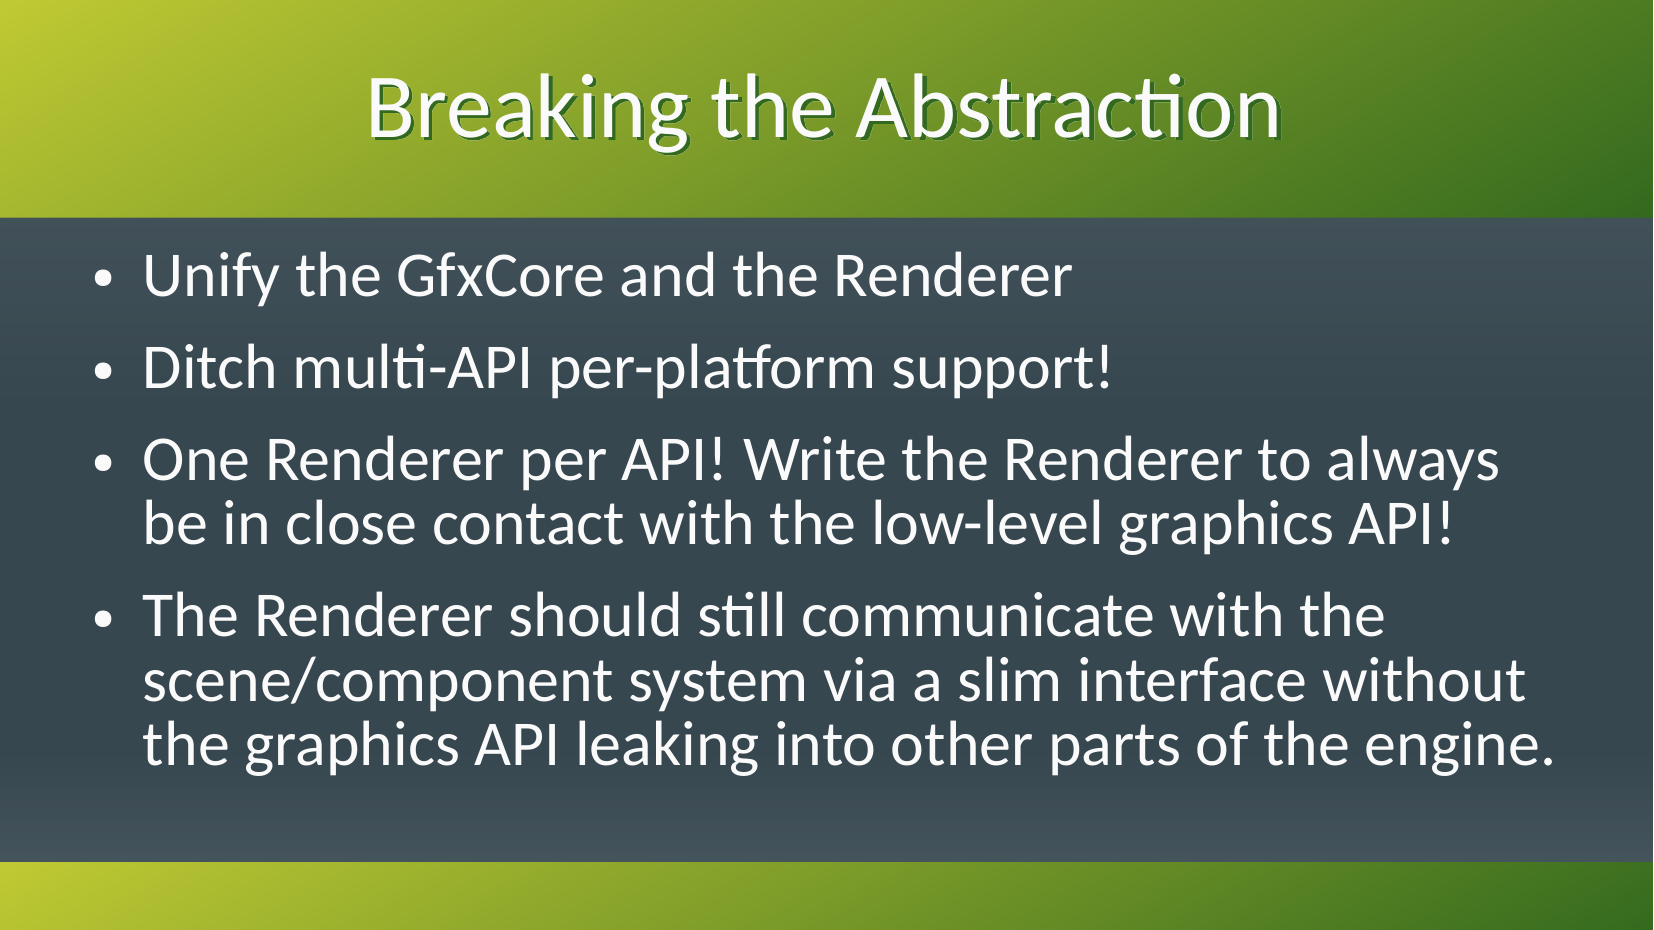

# Breaking the Abstraction
Unify the GfxCore and the Renderer
Ditch multi-API per-platform support!
One Renderer per API! Write the Renderer to always be in close contact with the low-level graphics API!
The Renderer should still communicate with the scene/component system via a slim interface without the graphics API leaking into other parts of the engine.